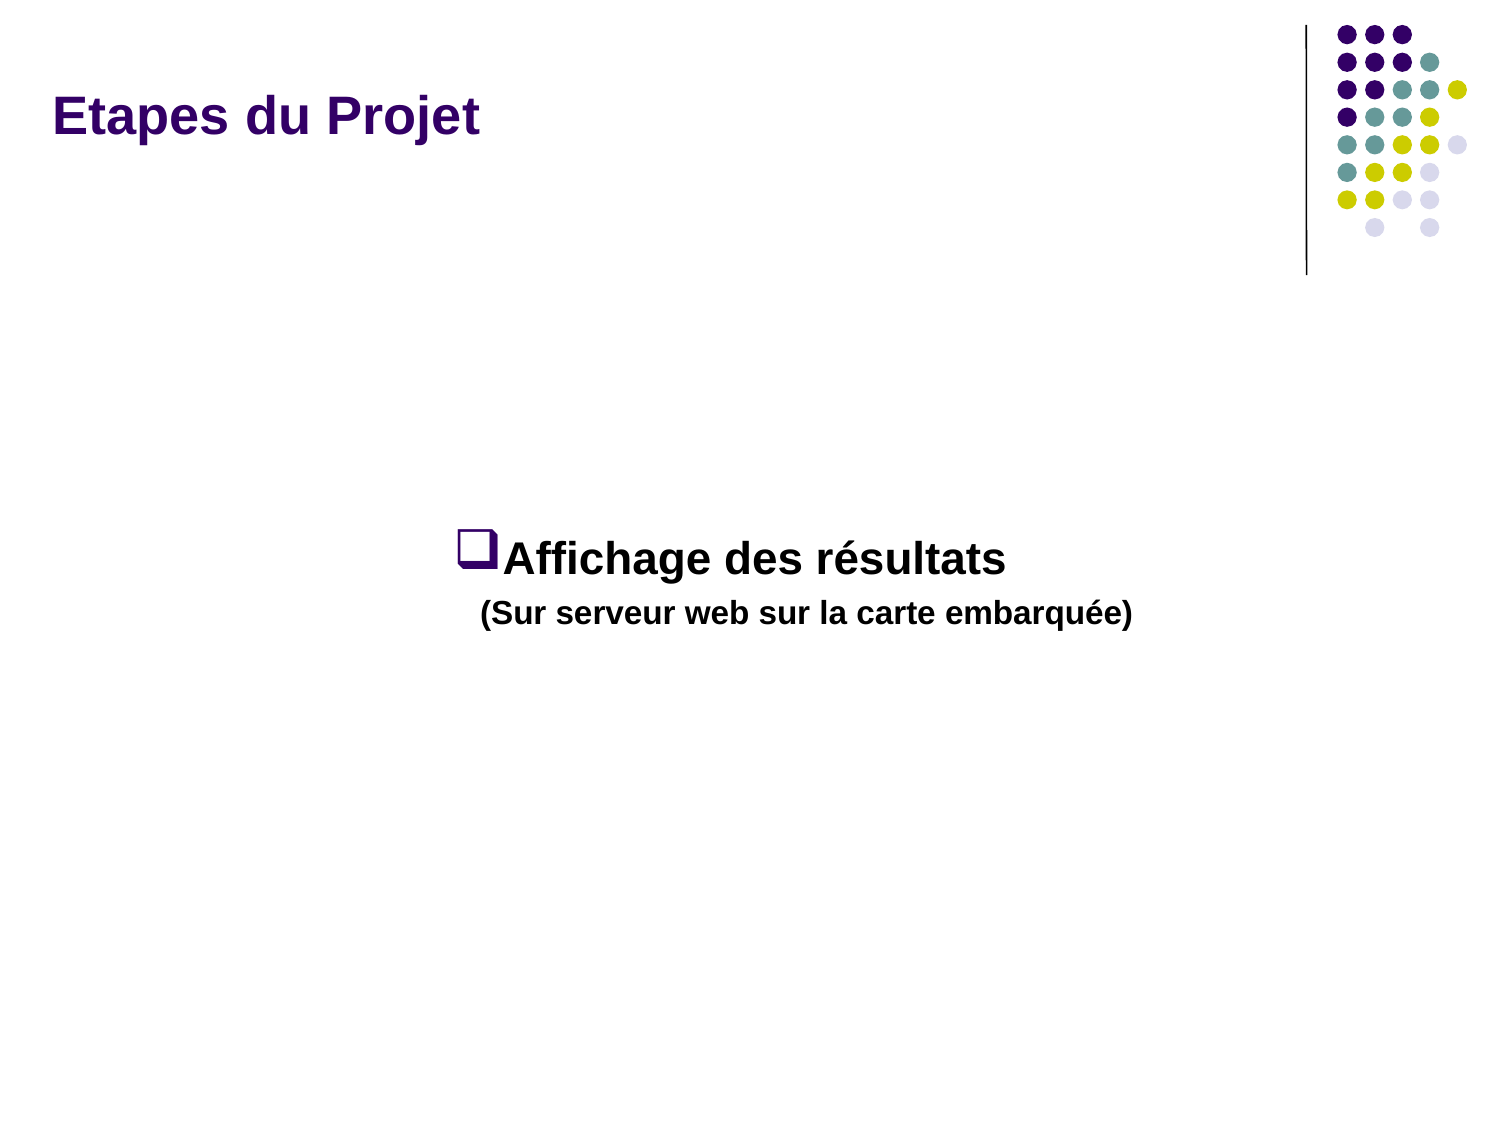

Etapes du Projet
Affichage des résultats
(Sur serveur web sur la carte embarquée)